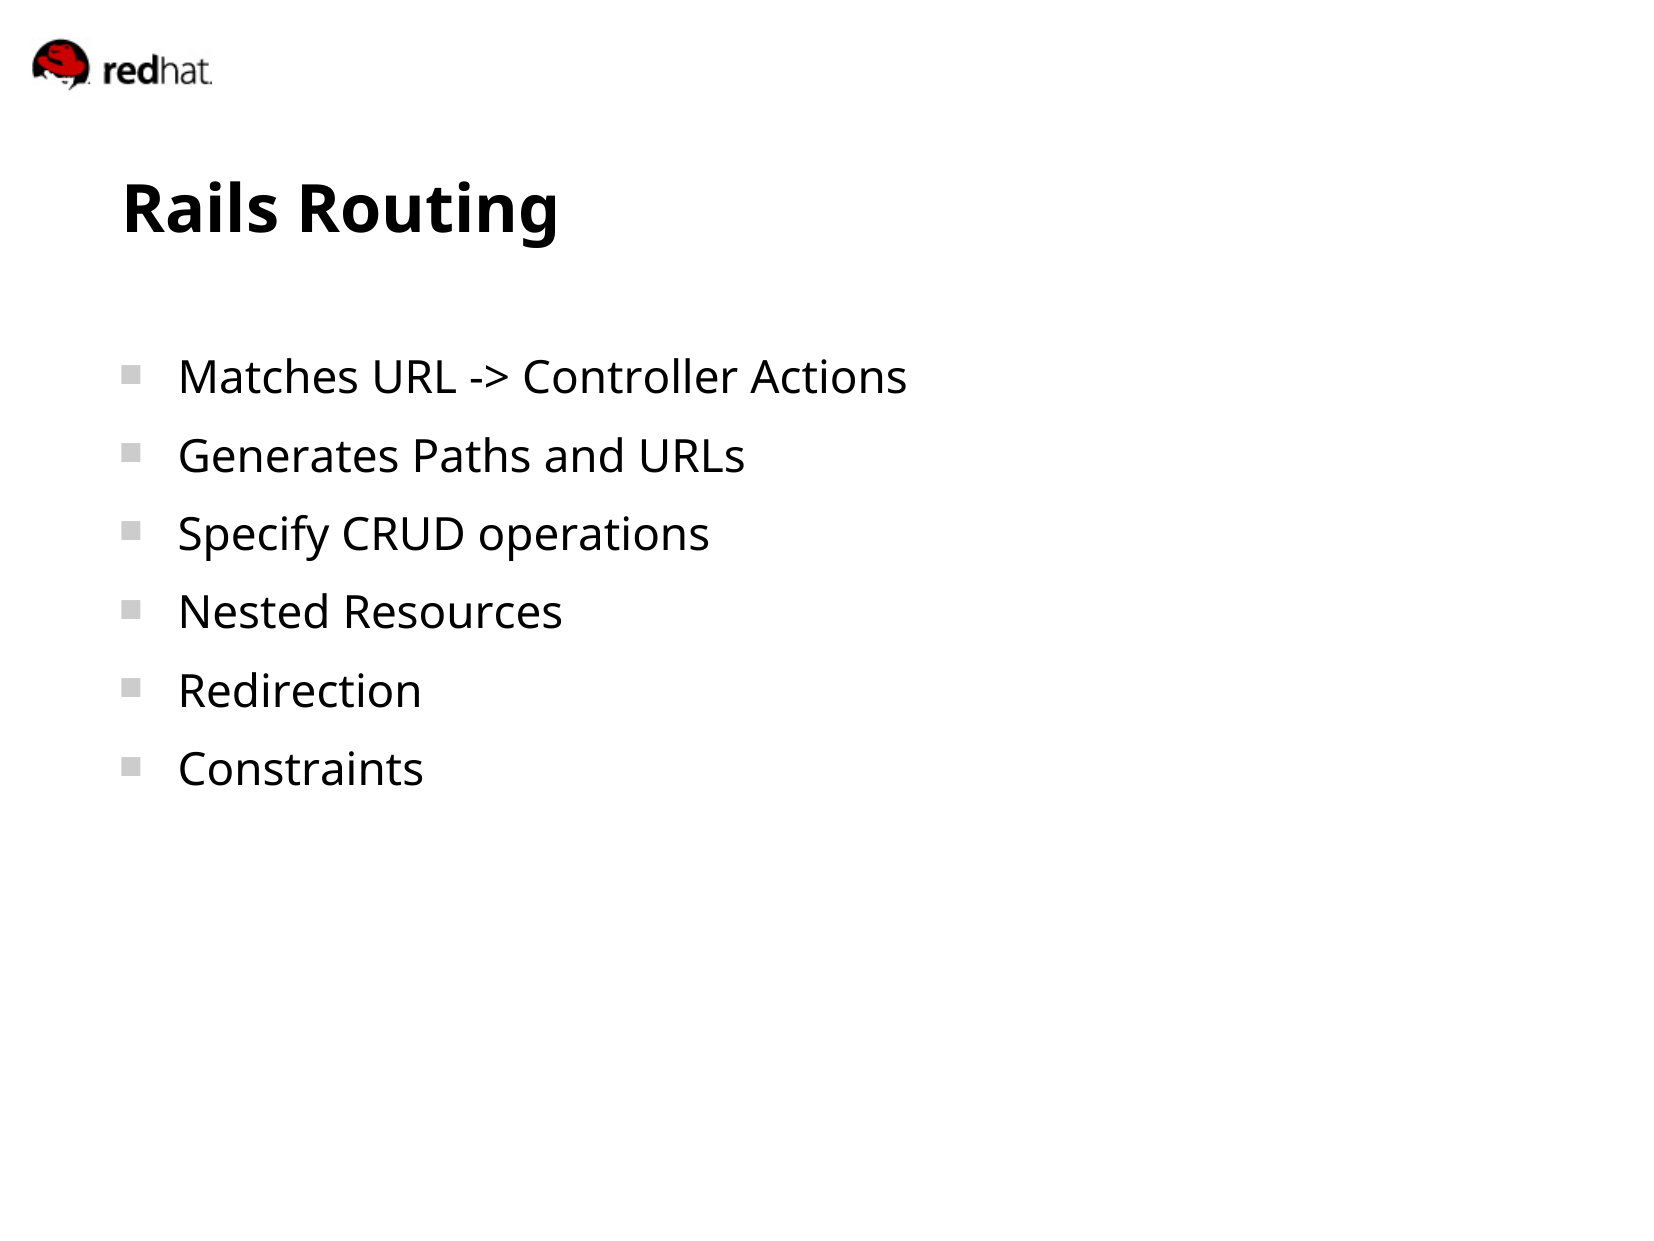

# Rails Routing
Matches URL -> Controller Actions
Generates Paths and URLs
Specify CRUD operations
Nested Resources
Redirection
Constraints